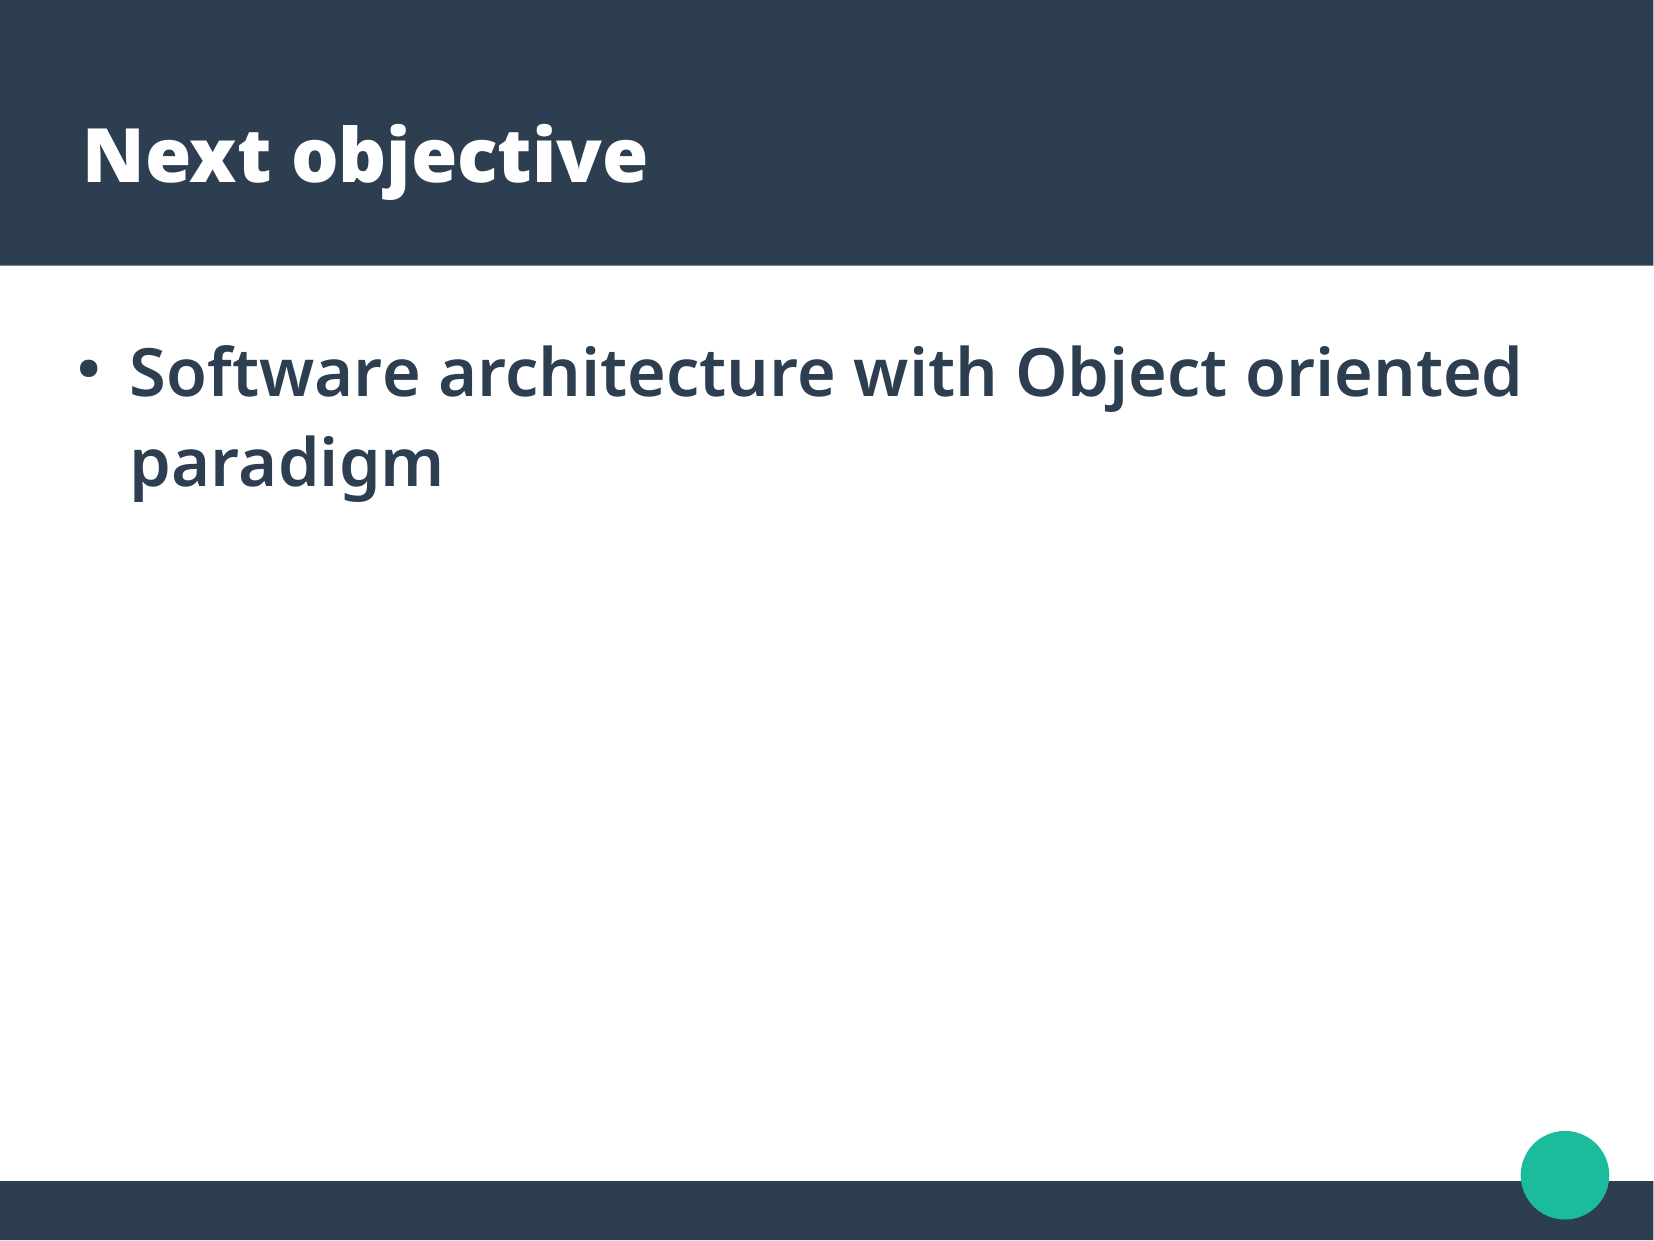

# Next objective
Software architecture with Object oriented paradigm